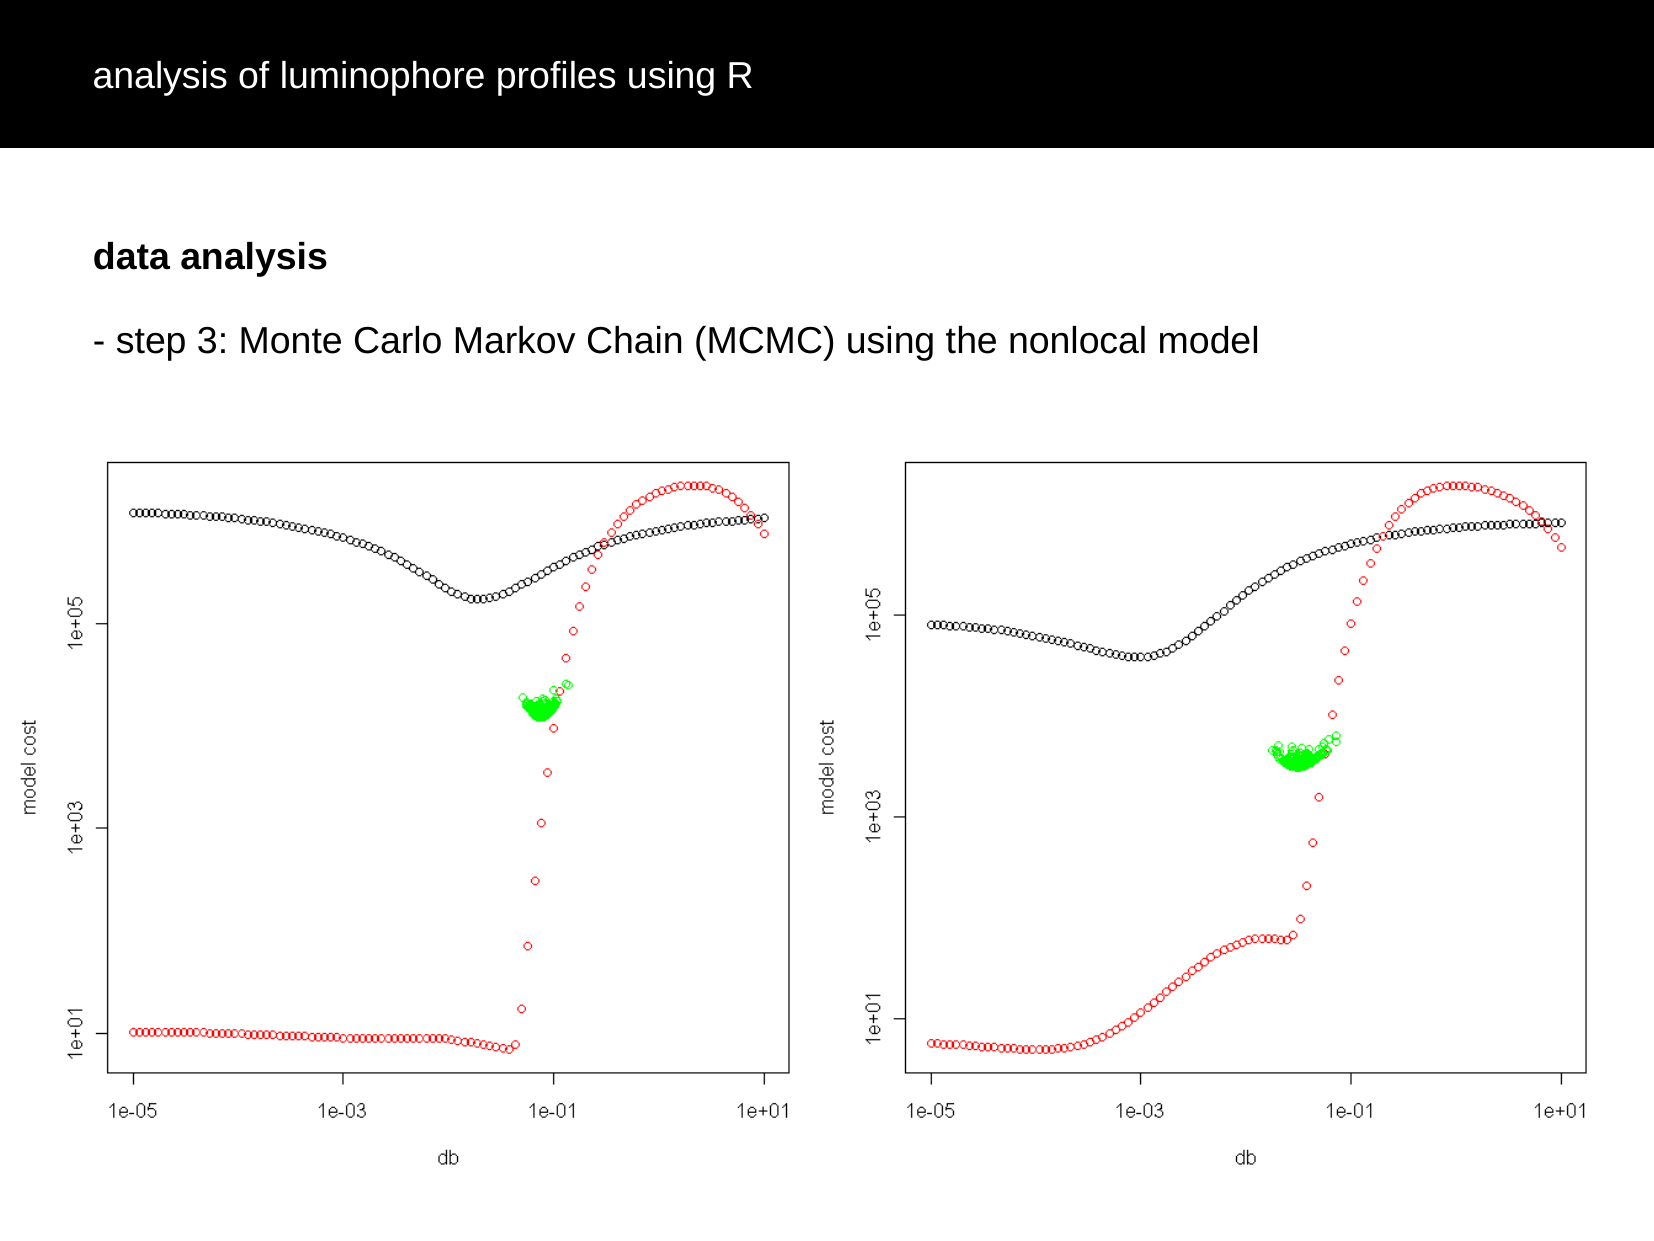

analysis of luminophore profiles using R
data analysis
- step 3: Monte Carlo Markov Chain (MCMC) using the nonlocal model